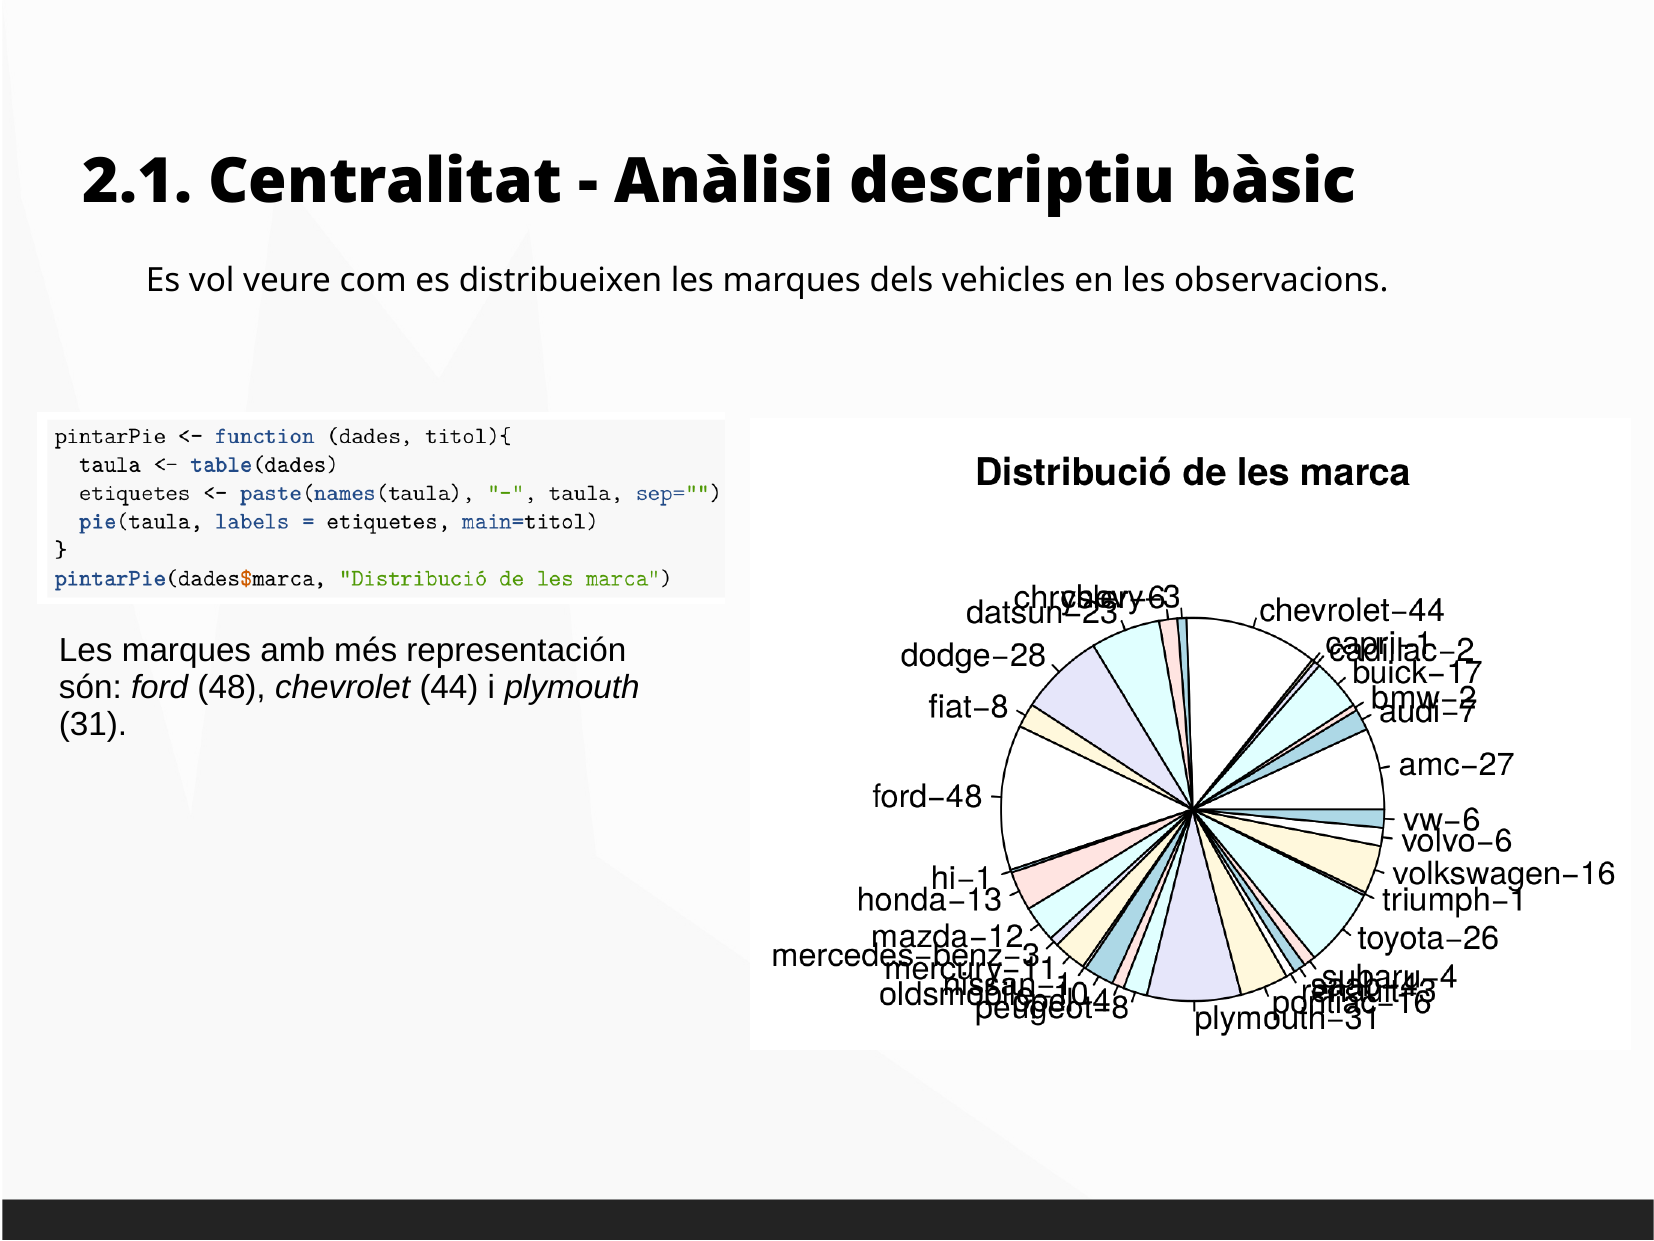

2.1. Centralitat - Anàlisi descriptiu bàsic
# Es vol veure com es distribueixen les marques dels vehicles en les observacions.
Les marques amb més representación són: ford (48), chevrolet (44) i plymouth (31).